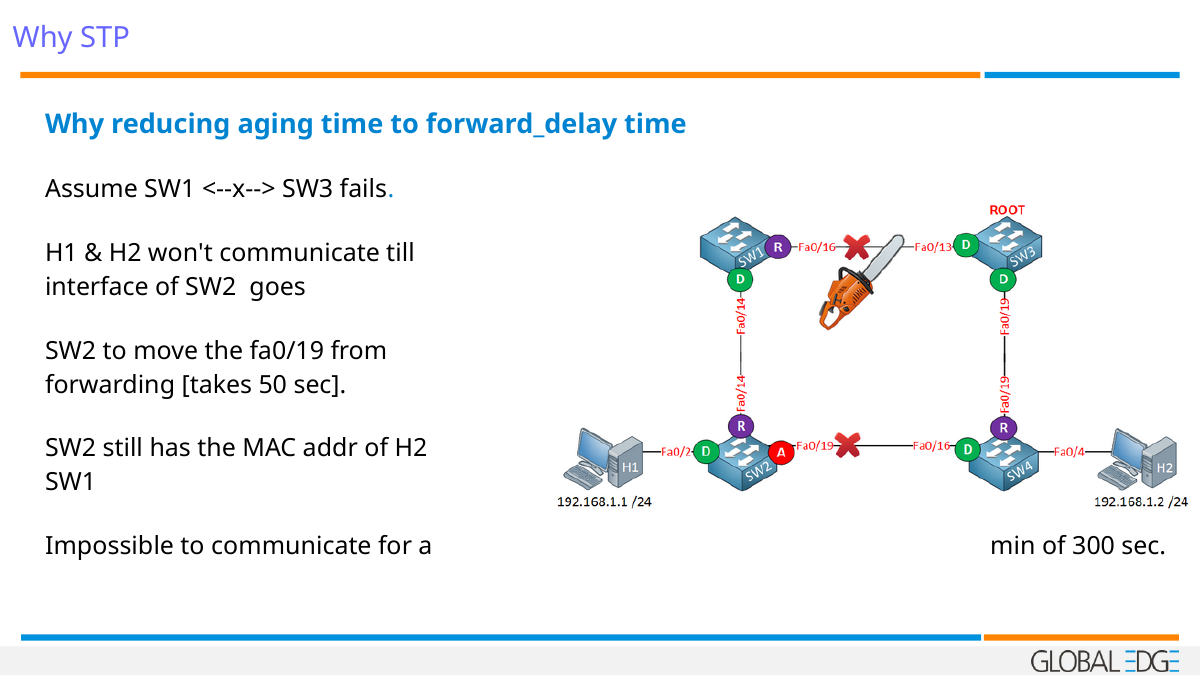

# Why STP
Why reducing aging time to forward_delay time
Assume SW1 <--x--> SW3 fails.
H1 & H2 won't communicate till fa0/19 interface of SW2 goes into forwarding.
SW2 to move the fa0/19 from blocking -> forwarding [takes 50 sec].
SW2 still has the MAC addr of H2 and forwards to SW1
Impossible to communicate for a min of 300 sec.